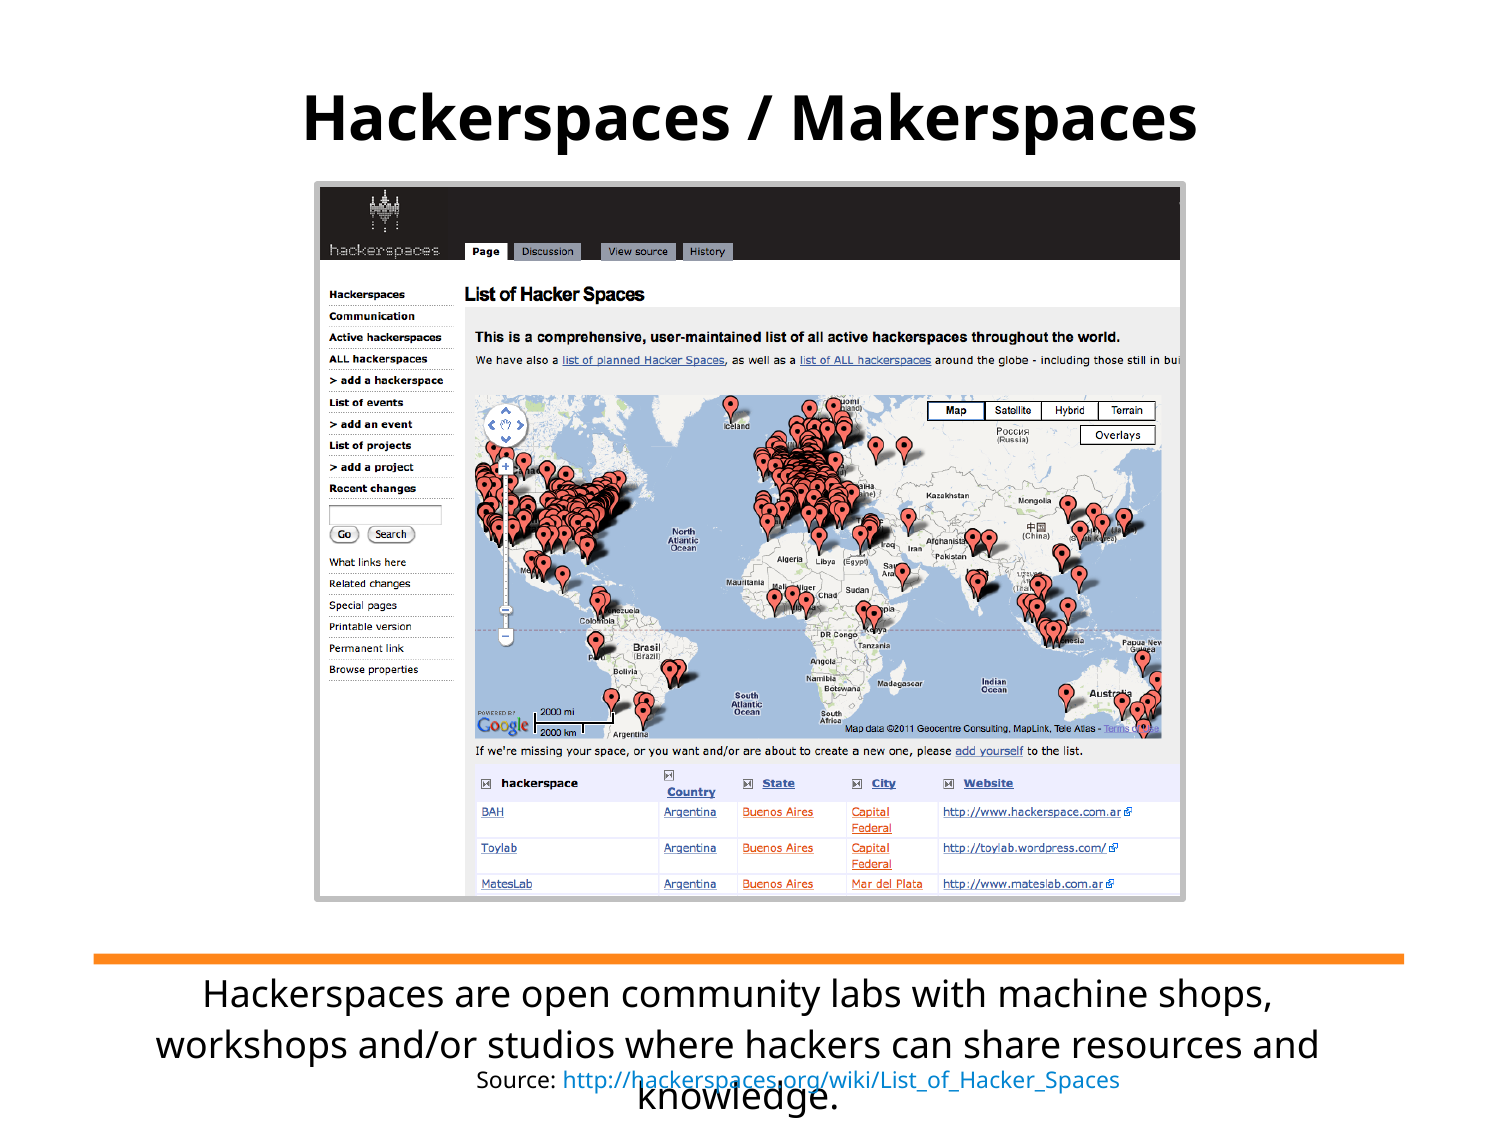

# Hackerspaces / Makerspaces
Hackerspaces are open community labs with machine shops, workshops and/or studios where hackers can share resources and knowledge.
Source: http://hackerspaces.org/wiki/List_of_Hacker_Spaces